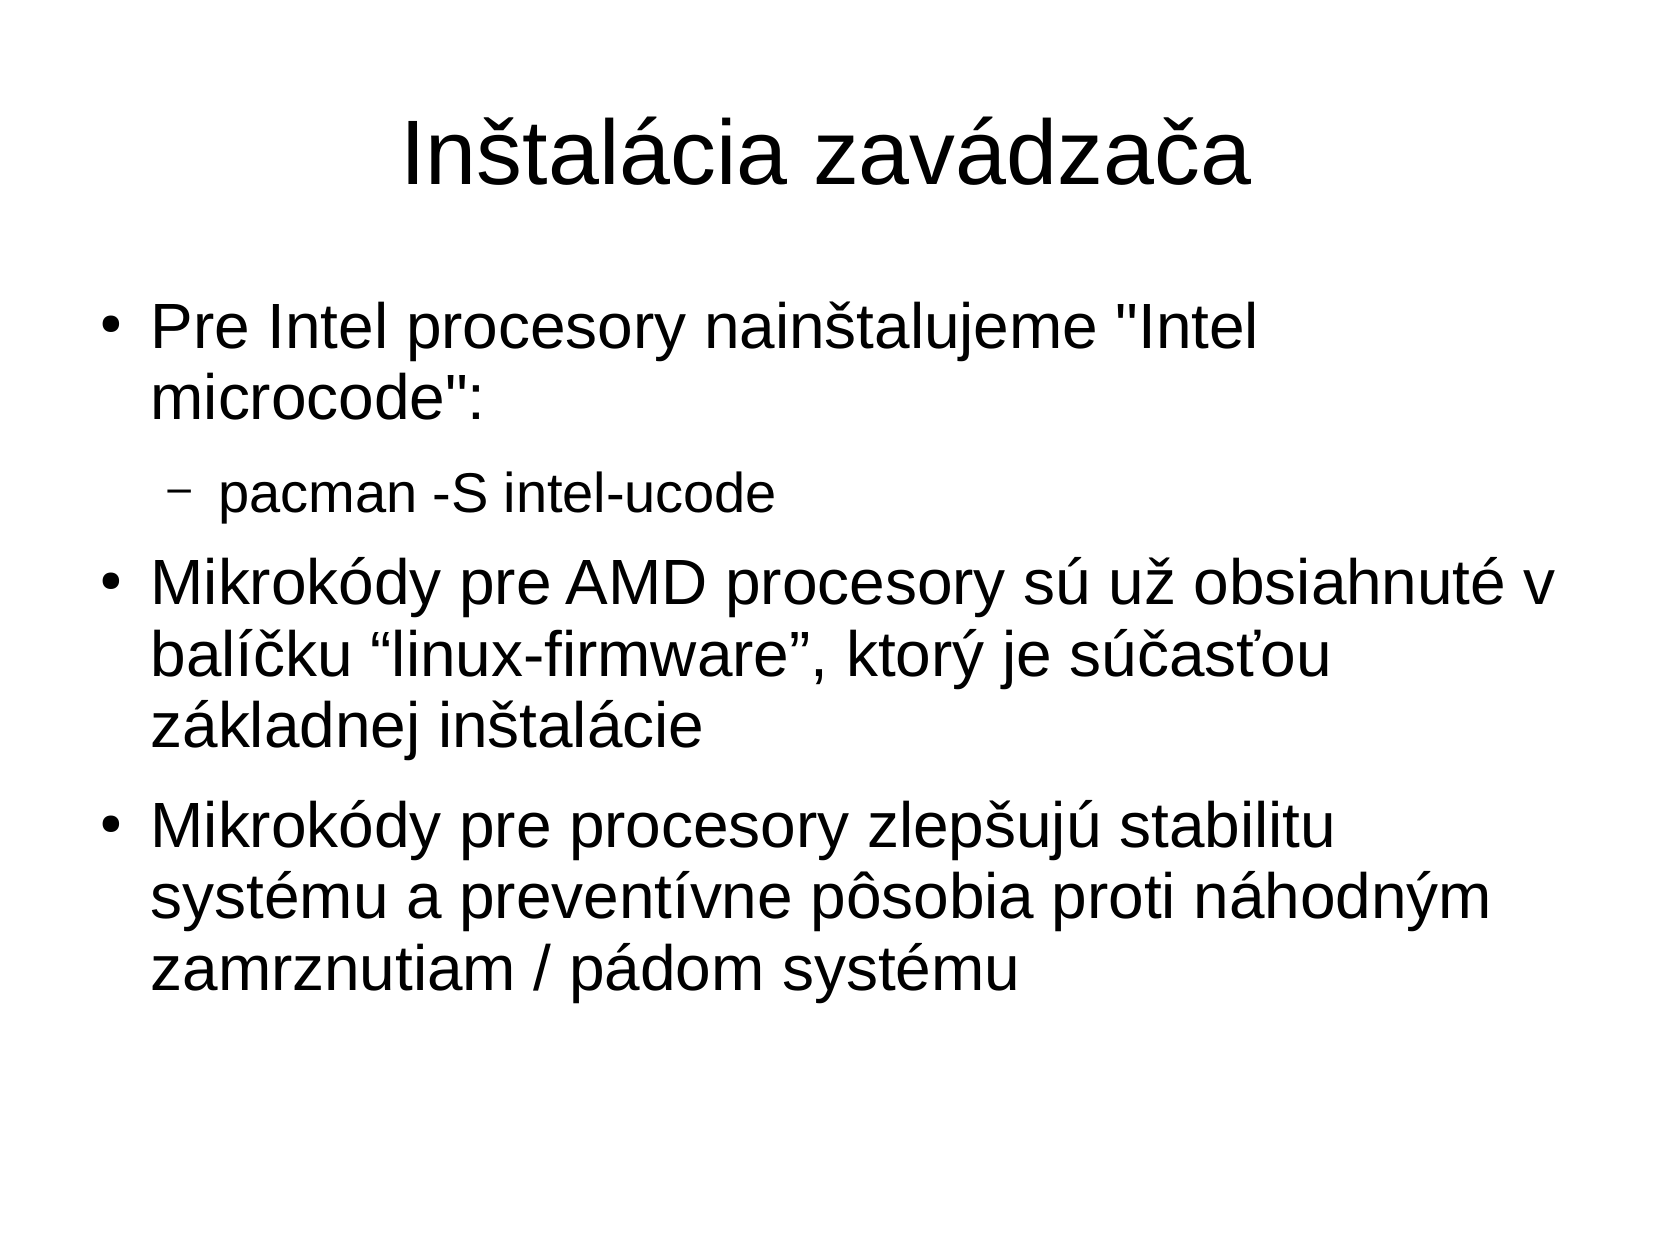

# Inštalácia zavádzača
Pre Intel procesory nainštalujeme "Intel microcode":
pacman -S intel-ucode
Mikrokódy pre AMD procesory sú už obsiahnuté v balíčku “linux-firmware”, ktorý je súčasťou základnej inštalácie
Mikrokódy pre procesory zlepšujú stabilitu systému a preventívne pôsobia proti náhodným zamrznutiam / pádom systému